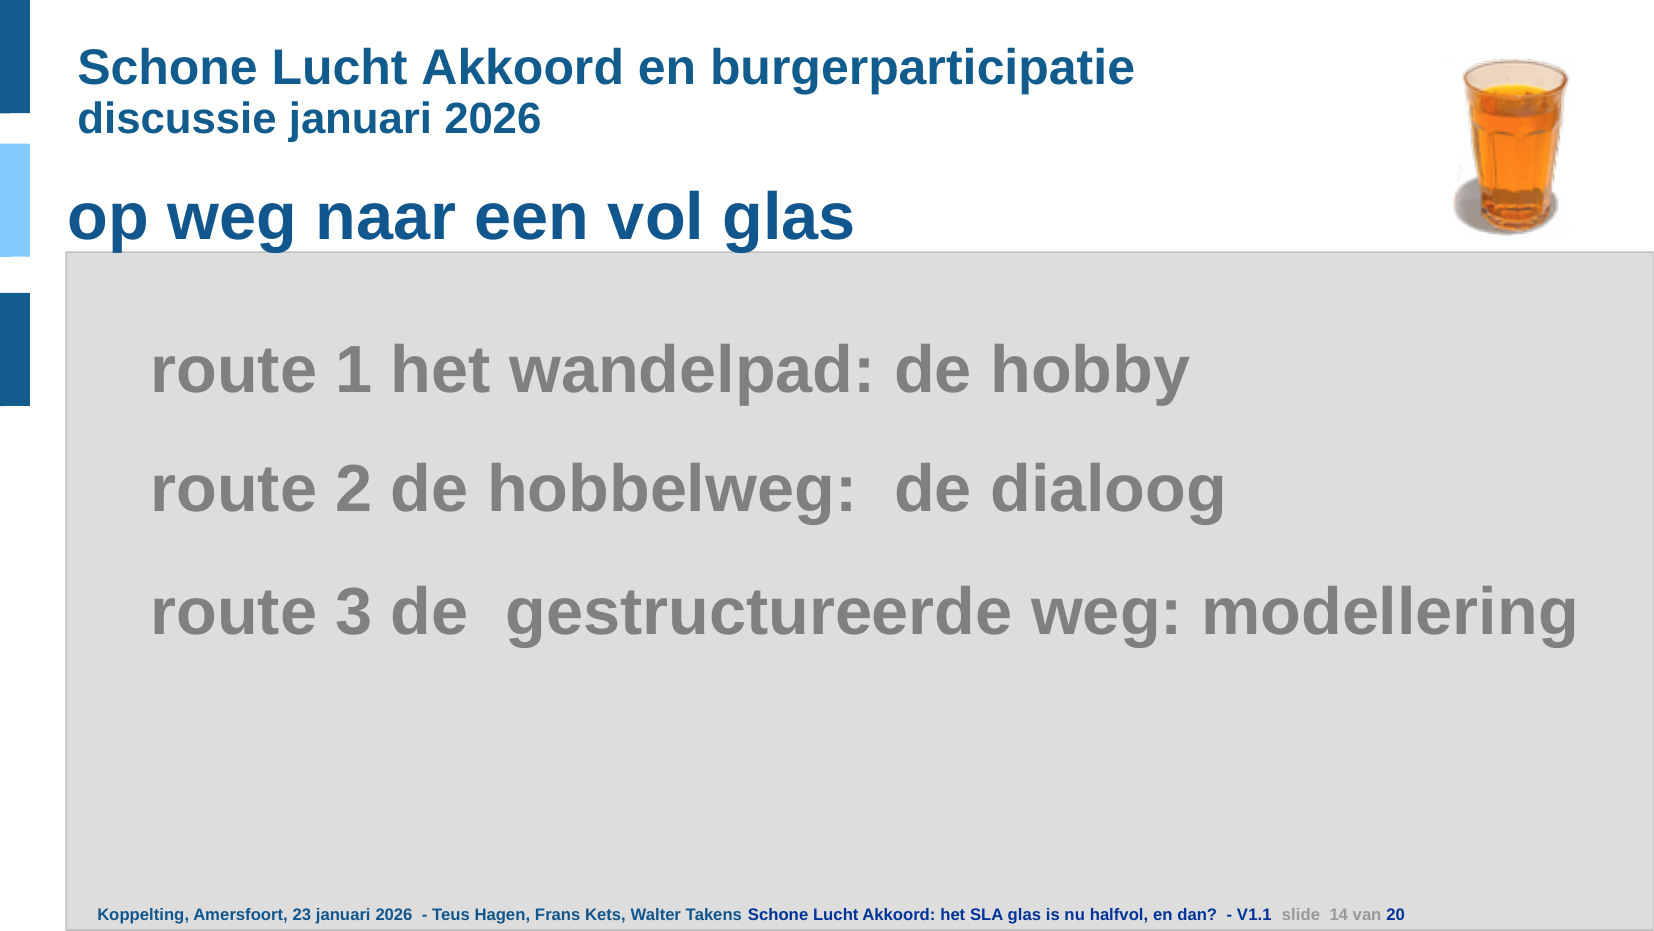

# Schone Lucht Akkoord en burgerparticipatie
discussie januari 2026
op weg naar een vol glas
route 1 het wandelpad: de hobby
route 2 de hobbelweg: de dialoog
route 3 de gestructureerde weg: modellering